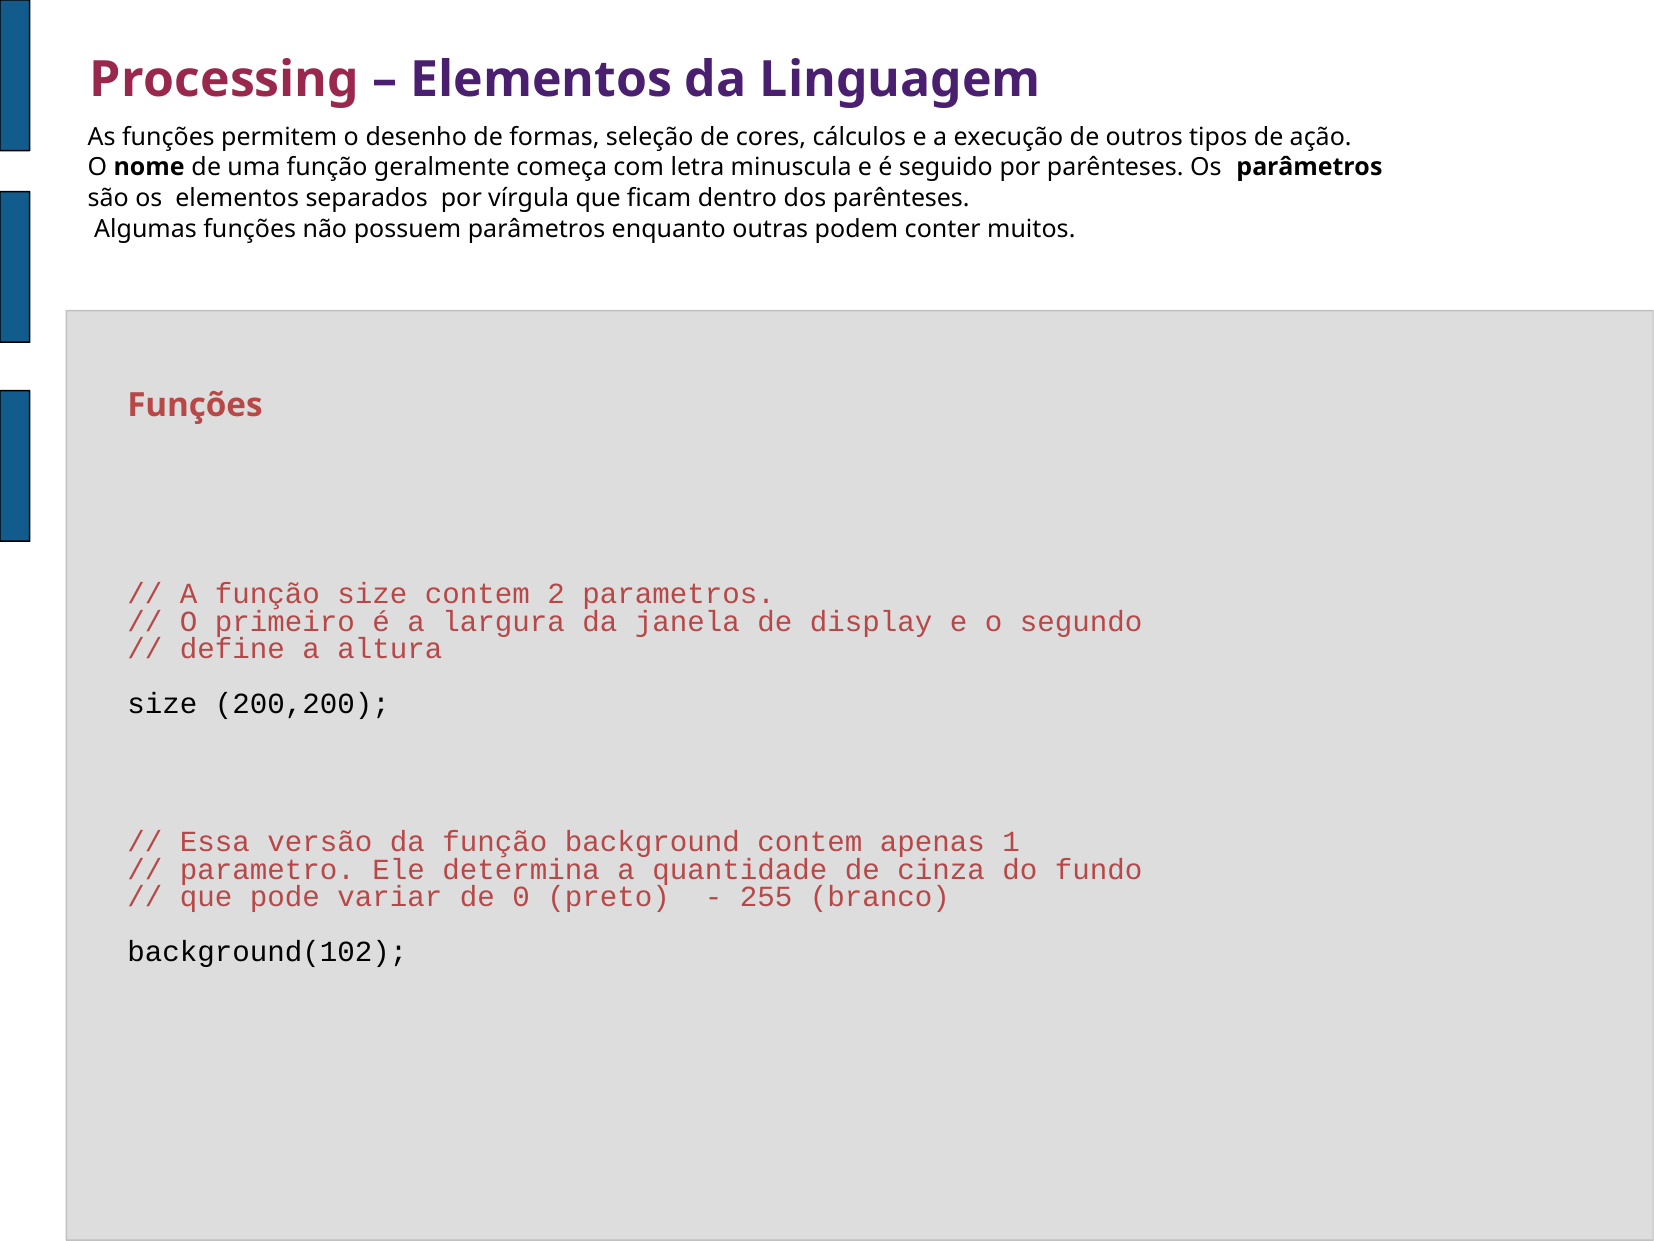

Processing – Elementos da Linguagem
As funções permitem o desenho de formas, seleção de cores, cálculos e a execução de outros tipos de ação.
O nome de uma função geralmente começa com letra minuscula e é seguido por parênteses. Os parâmetros
são os elementos separados por vírgula que ficam dentro dos parênteses.
 Algumas funções não possuem parâmetros enquanto outras podem conter muitos.
Funções
// A função size contem 2 parametros.
// O primeiro é a largura da janela de display e o segundo
// define a altura
size (200,200);
// Essa versão da função background contem apenas 1
// parametro. Ele determina a quantidade de cinza do fundo
// que pode variar de 0 (preto) - 255 (branco)
background(102);